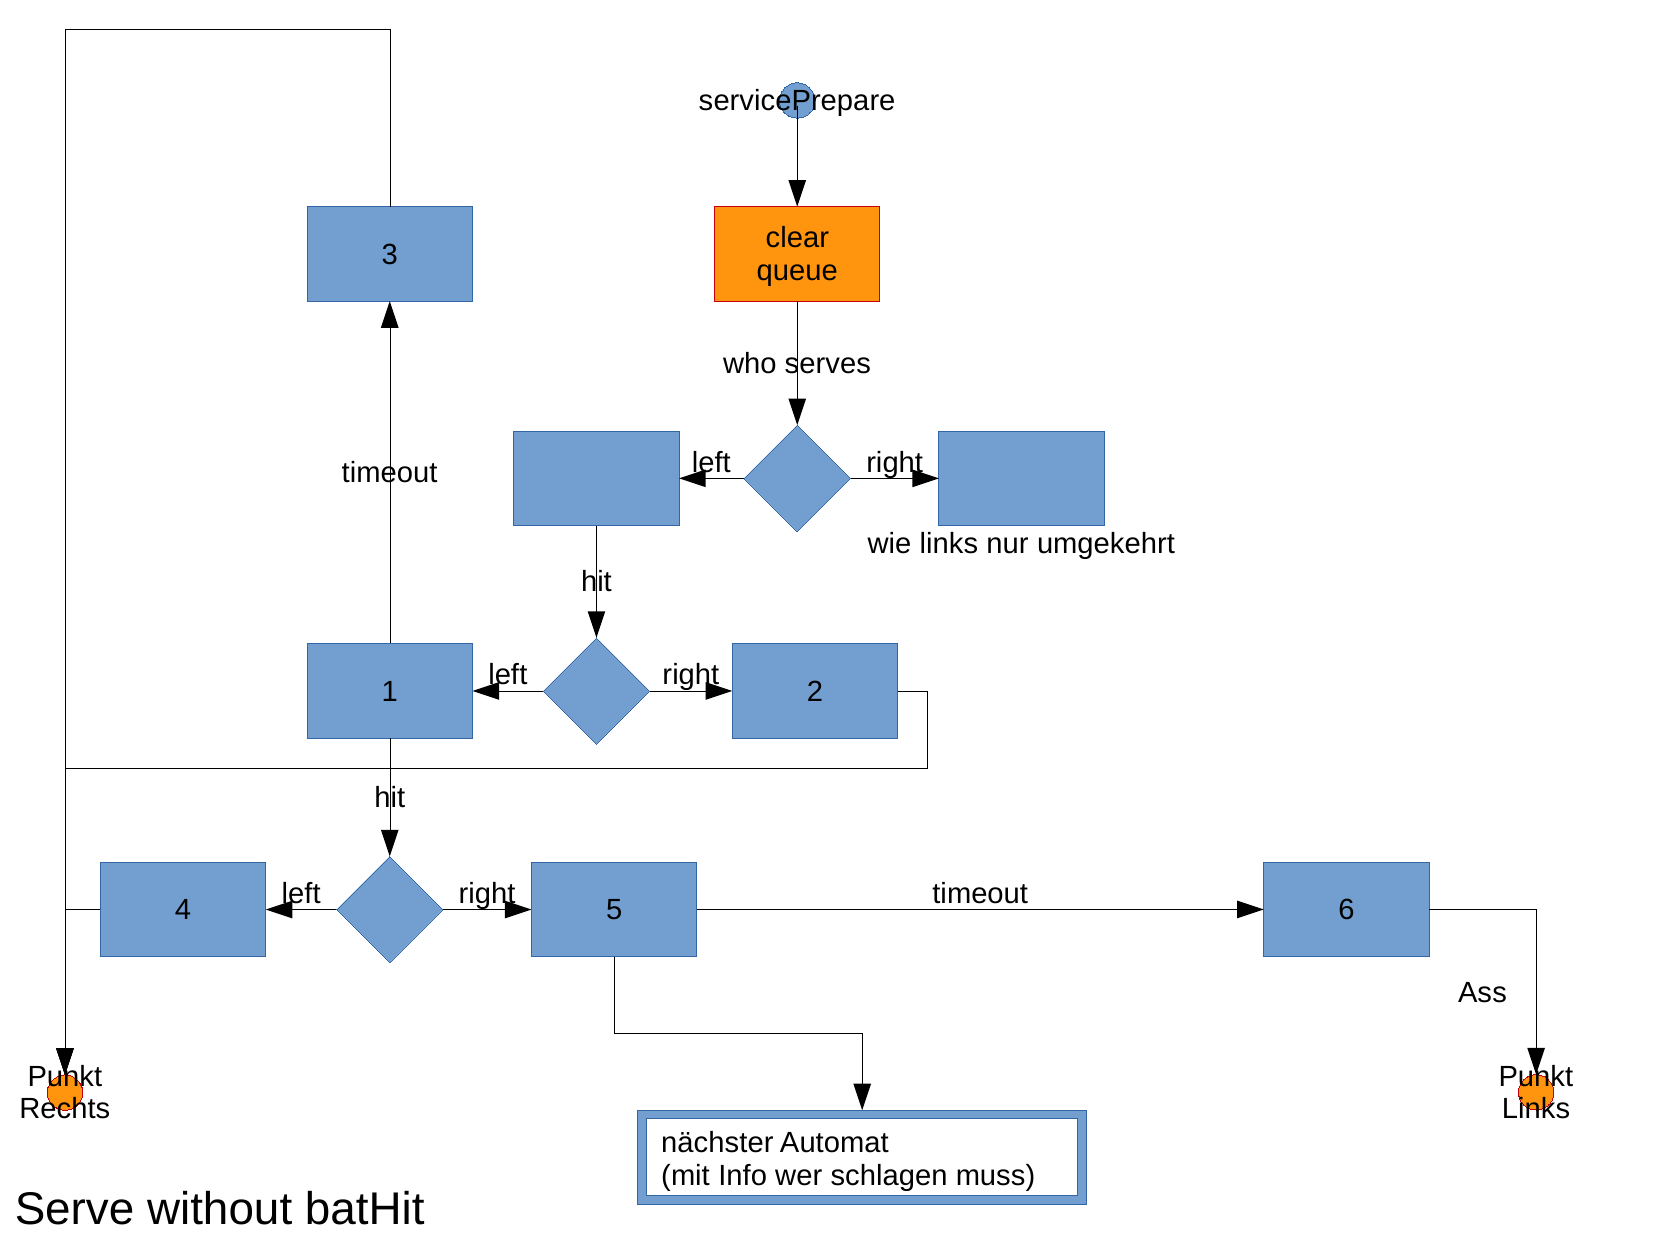

servicePrepare
3
clear
queue
wie links nur umgekehrt
1
2
6
4
5
Punkt
Links
Punkt
Rechts
nächster Automat
(mit Info wer schlagen muss)
Serve without batHit